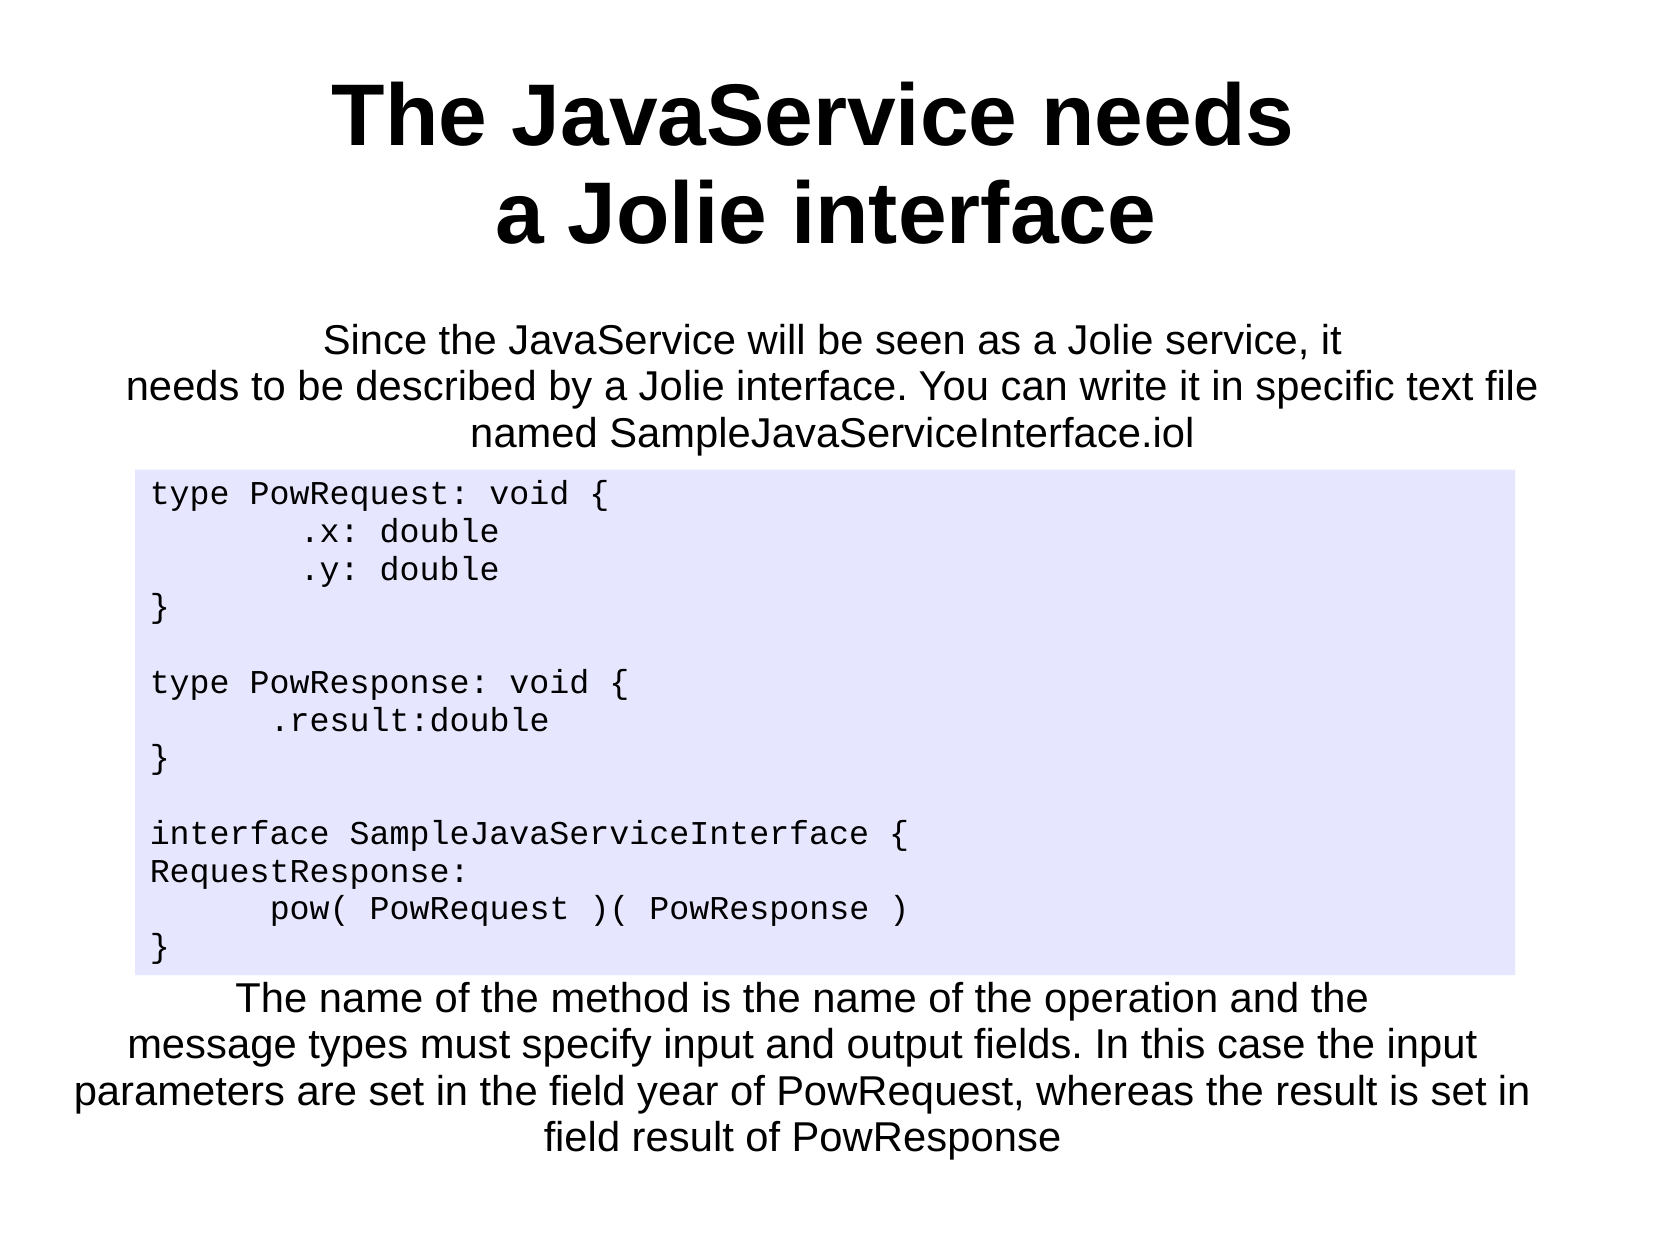

The JavaService needs
a Jolie interface
Since the JavaService will be seen as a Jolie service, it
needs to be described by a Jolie interface. You can write it in specific text file named SampleJavaServiceInterface.iol
type PowRequest: void {
		.x: double
		.y: double
}
type PowResponse: void {
 .result:double
}
interface SampleJavaServiceInterface {
RequestResponse:
 pow( PowRequest )( PowResponse )
}
The name of the method is the name of the operation and the
message types must specify input and output fields. In this case the input parameters are set in the field year of PowRequest, whereas the result is set in field result of PowResponse